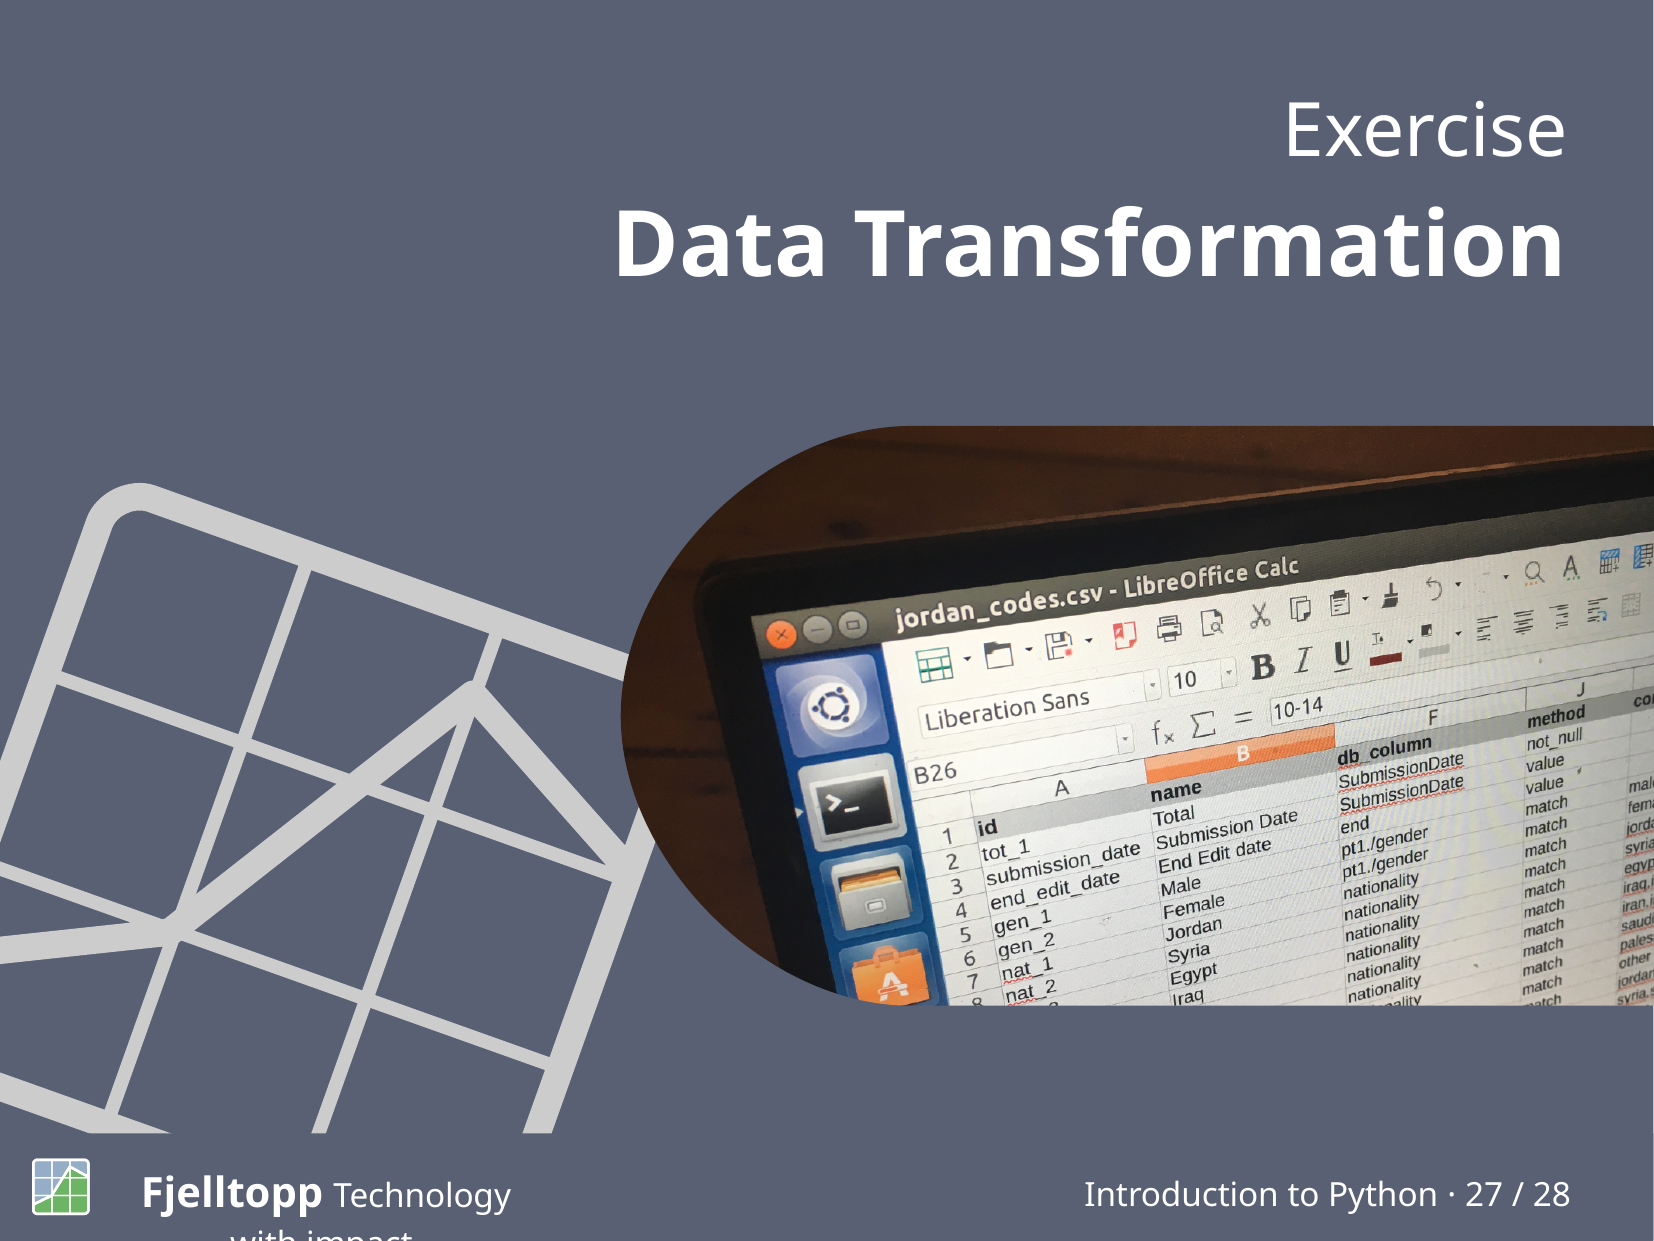

# Exercise Data Transformation
Fjelltopp Technology with impact.
<footer> · / 28